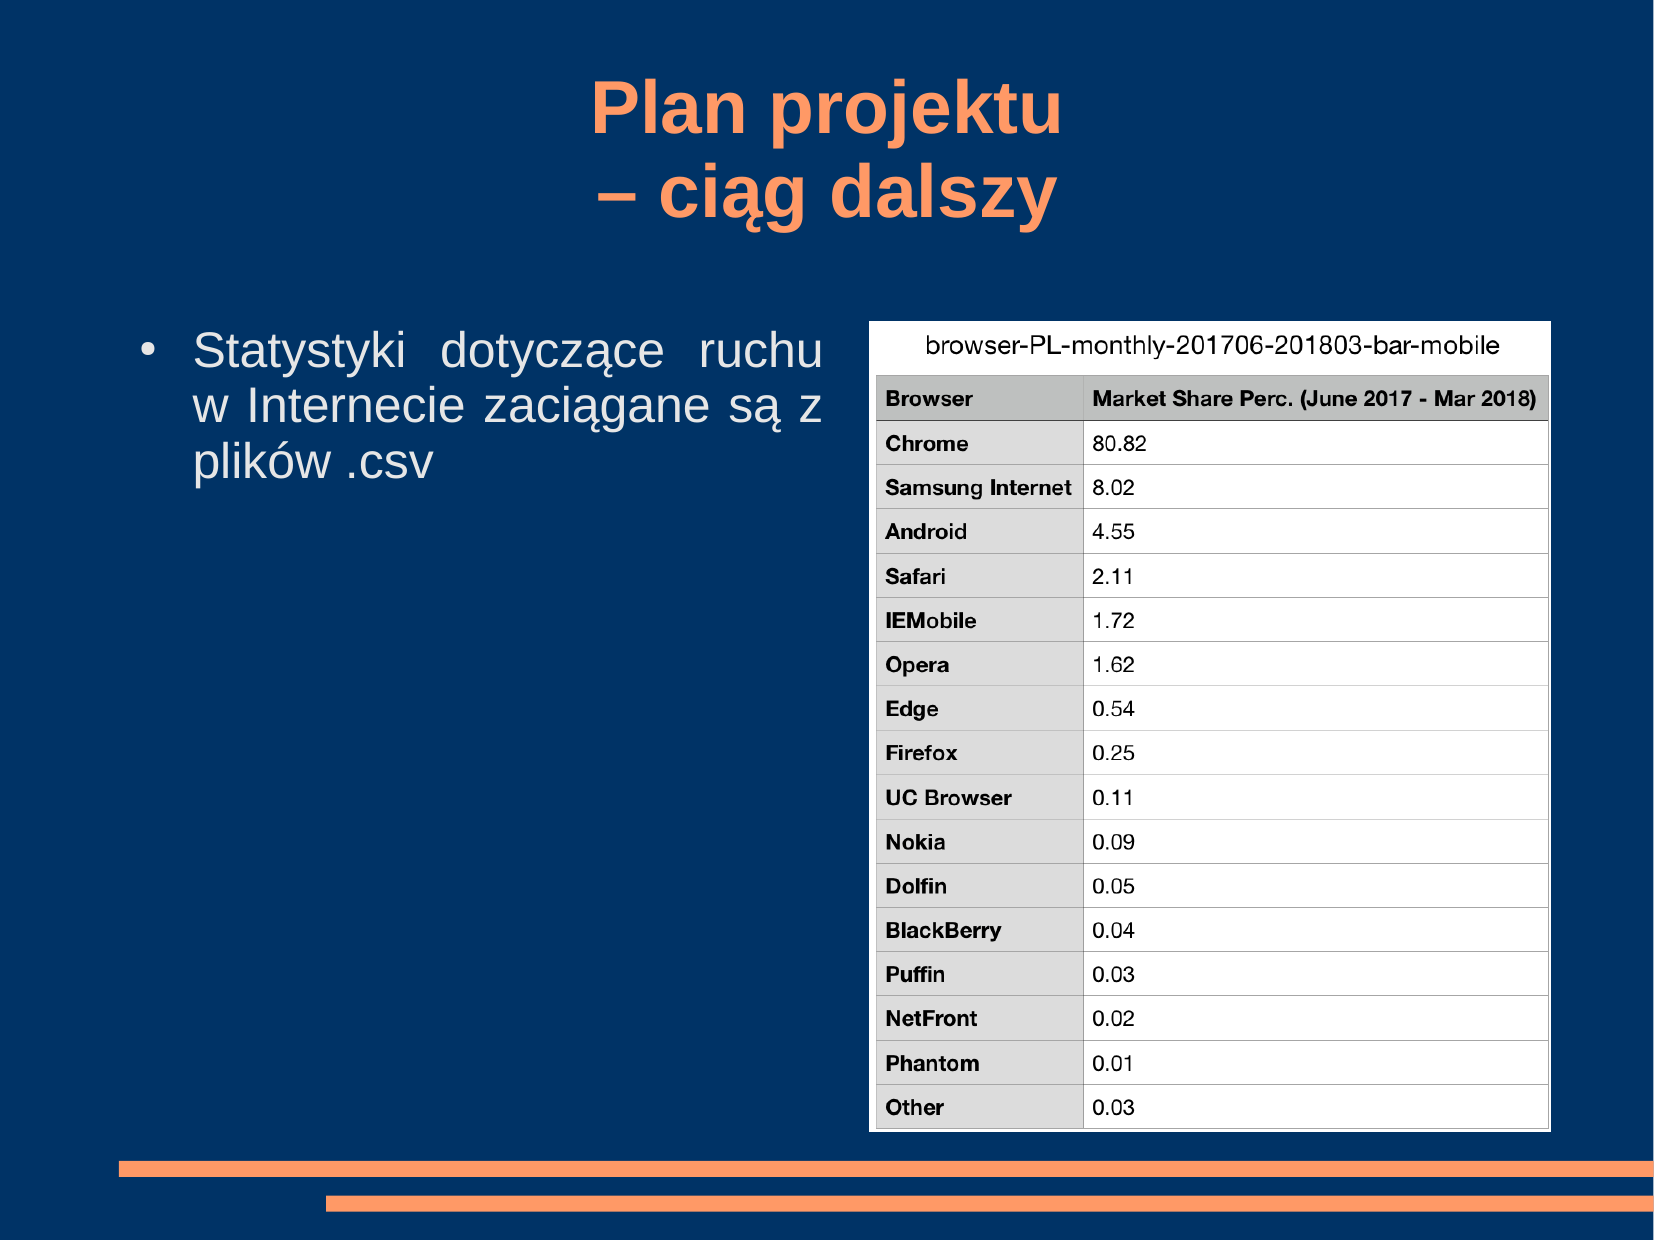

# Plan projektu – ciąg dalszy
Statystyki dotyczące ruchu w Internecie zaciągane są z plików .csv